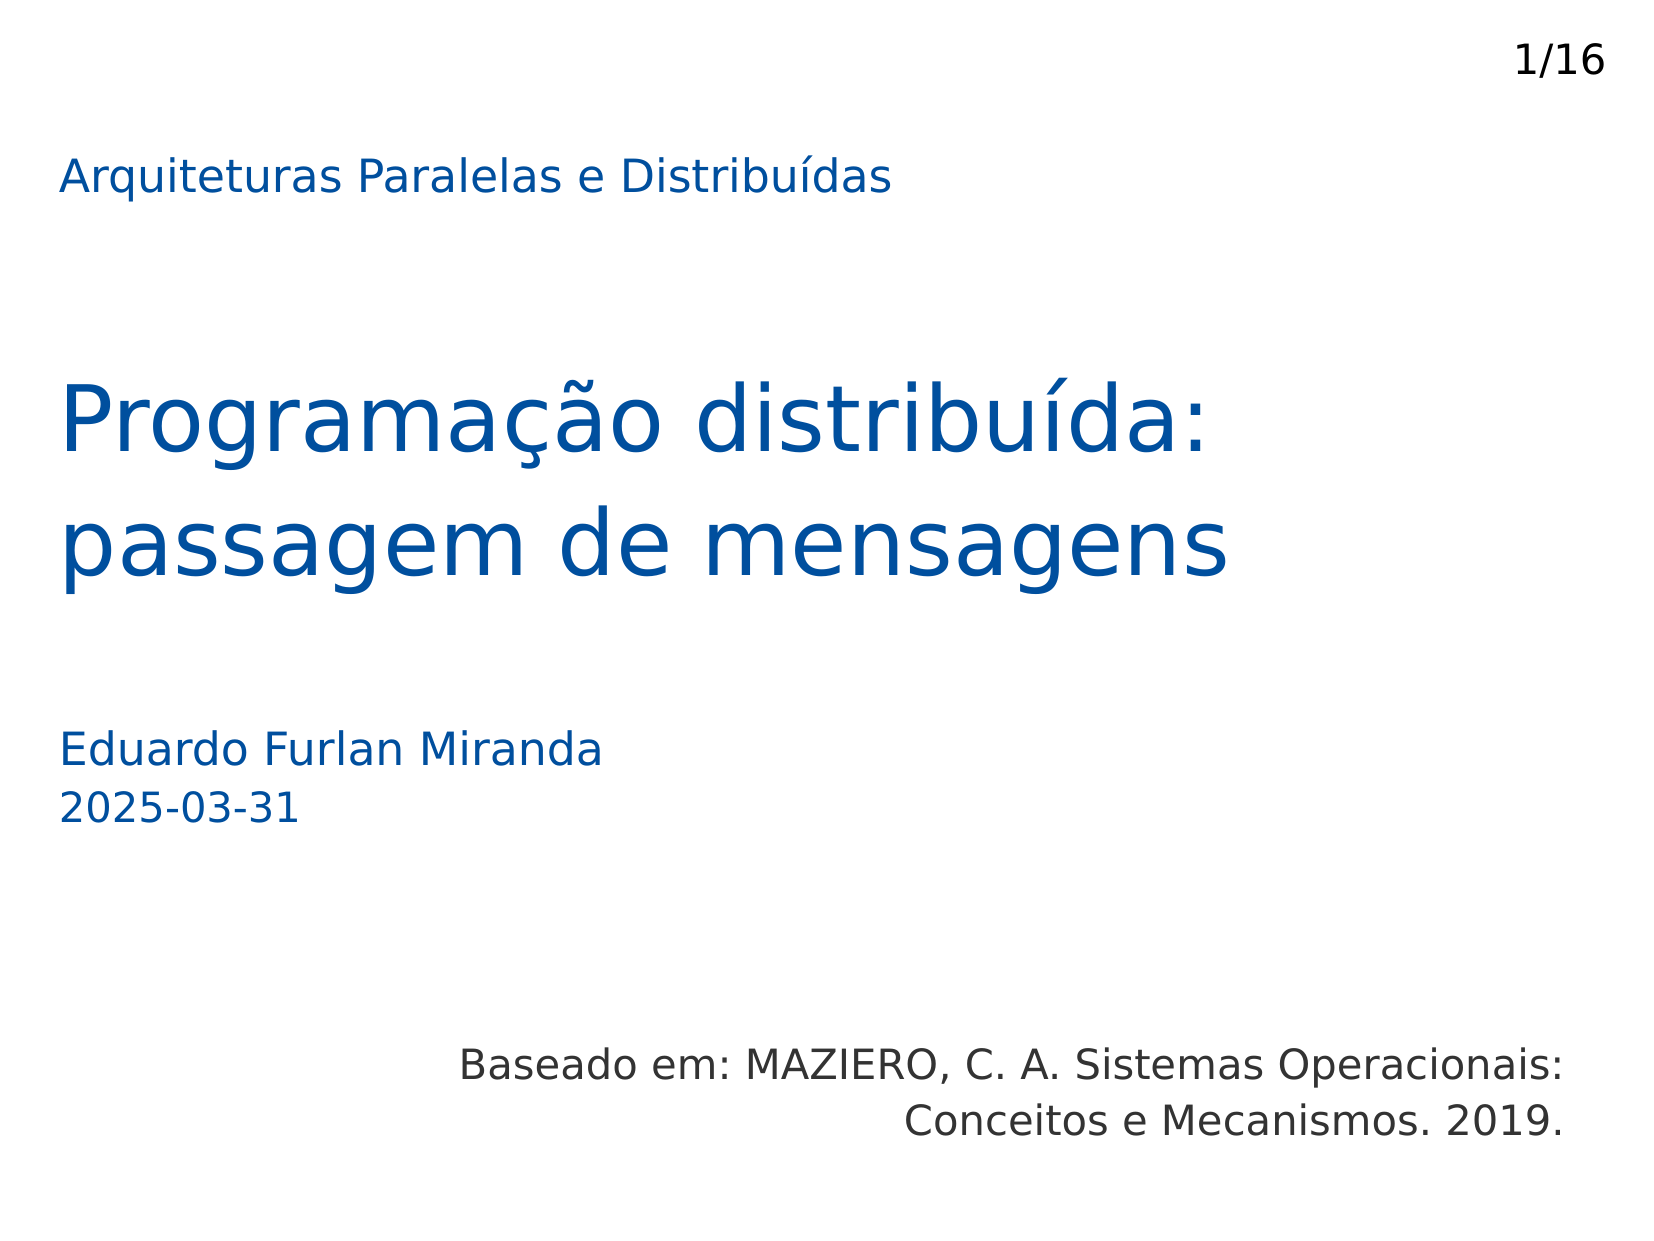

1
# Arquiteturas Paralelas e Distribuídas
Programação distribuída: passagem de mensagens
Eduardo Furlan Miranda
2025-03-31
Baseado em: MAZIERO, C. A. Sistemas Operacionais: Conceitos e Mecanismos. 2019.